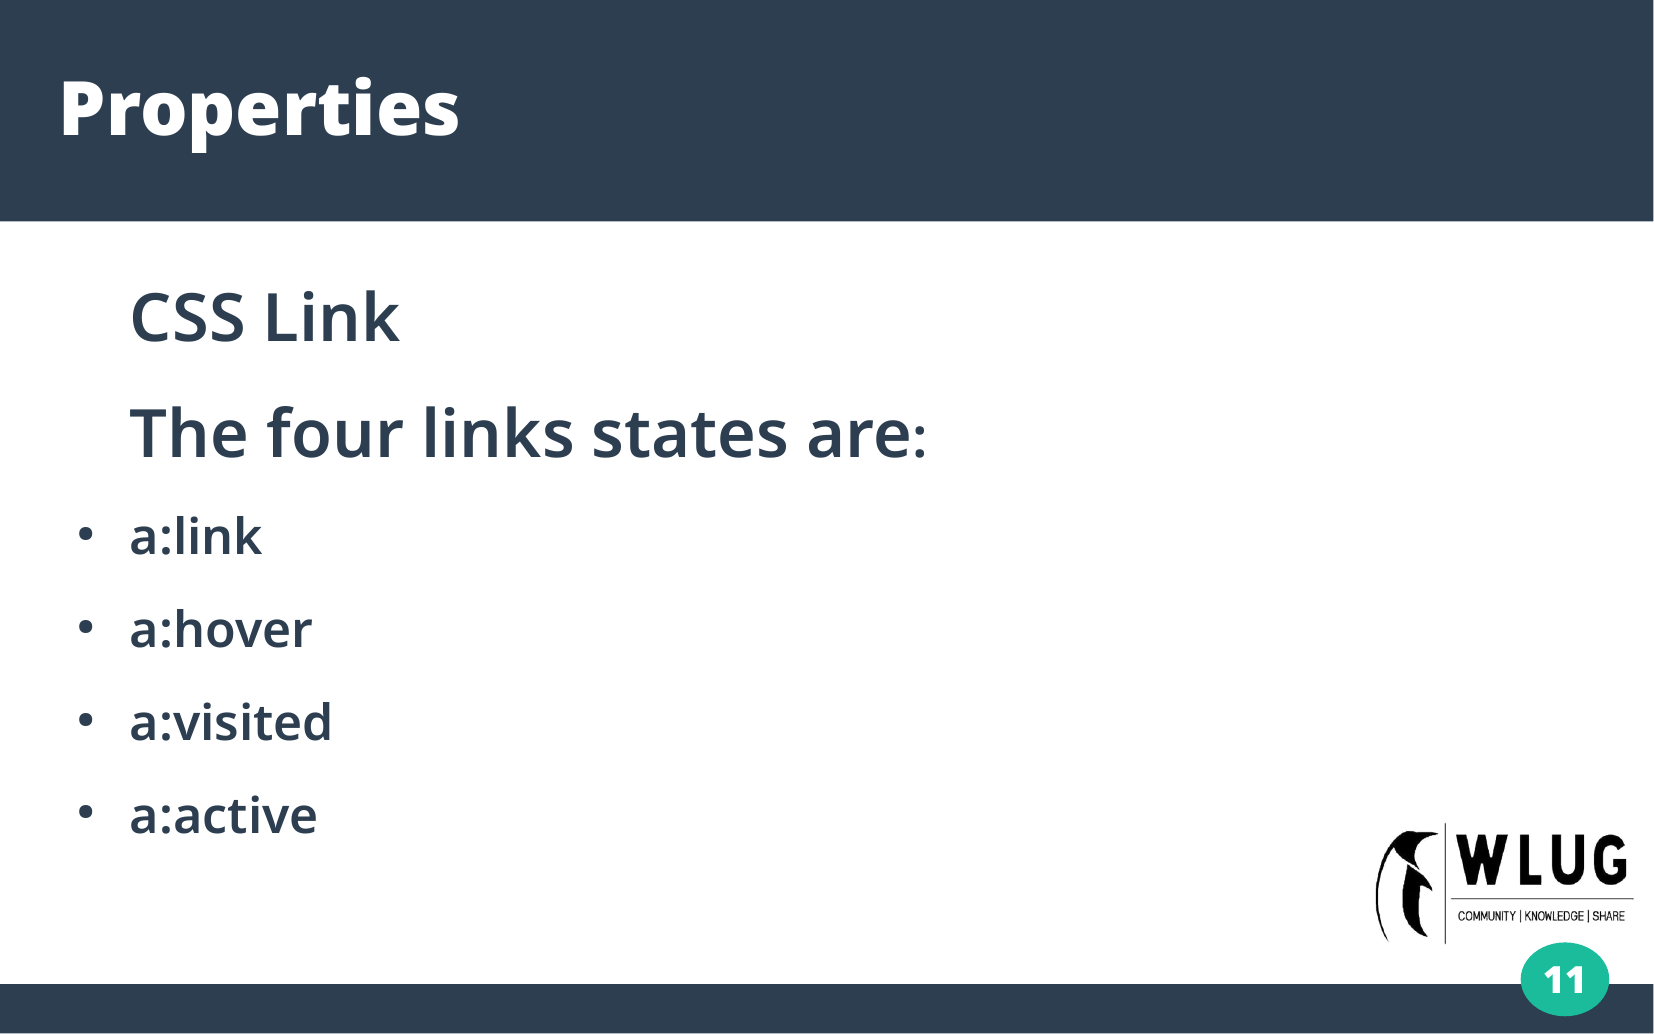

# Properties
CSS Link
The four links states are:
a:link
a:hover
a:visited
a:active
11